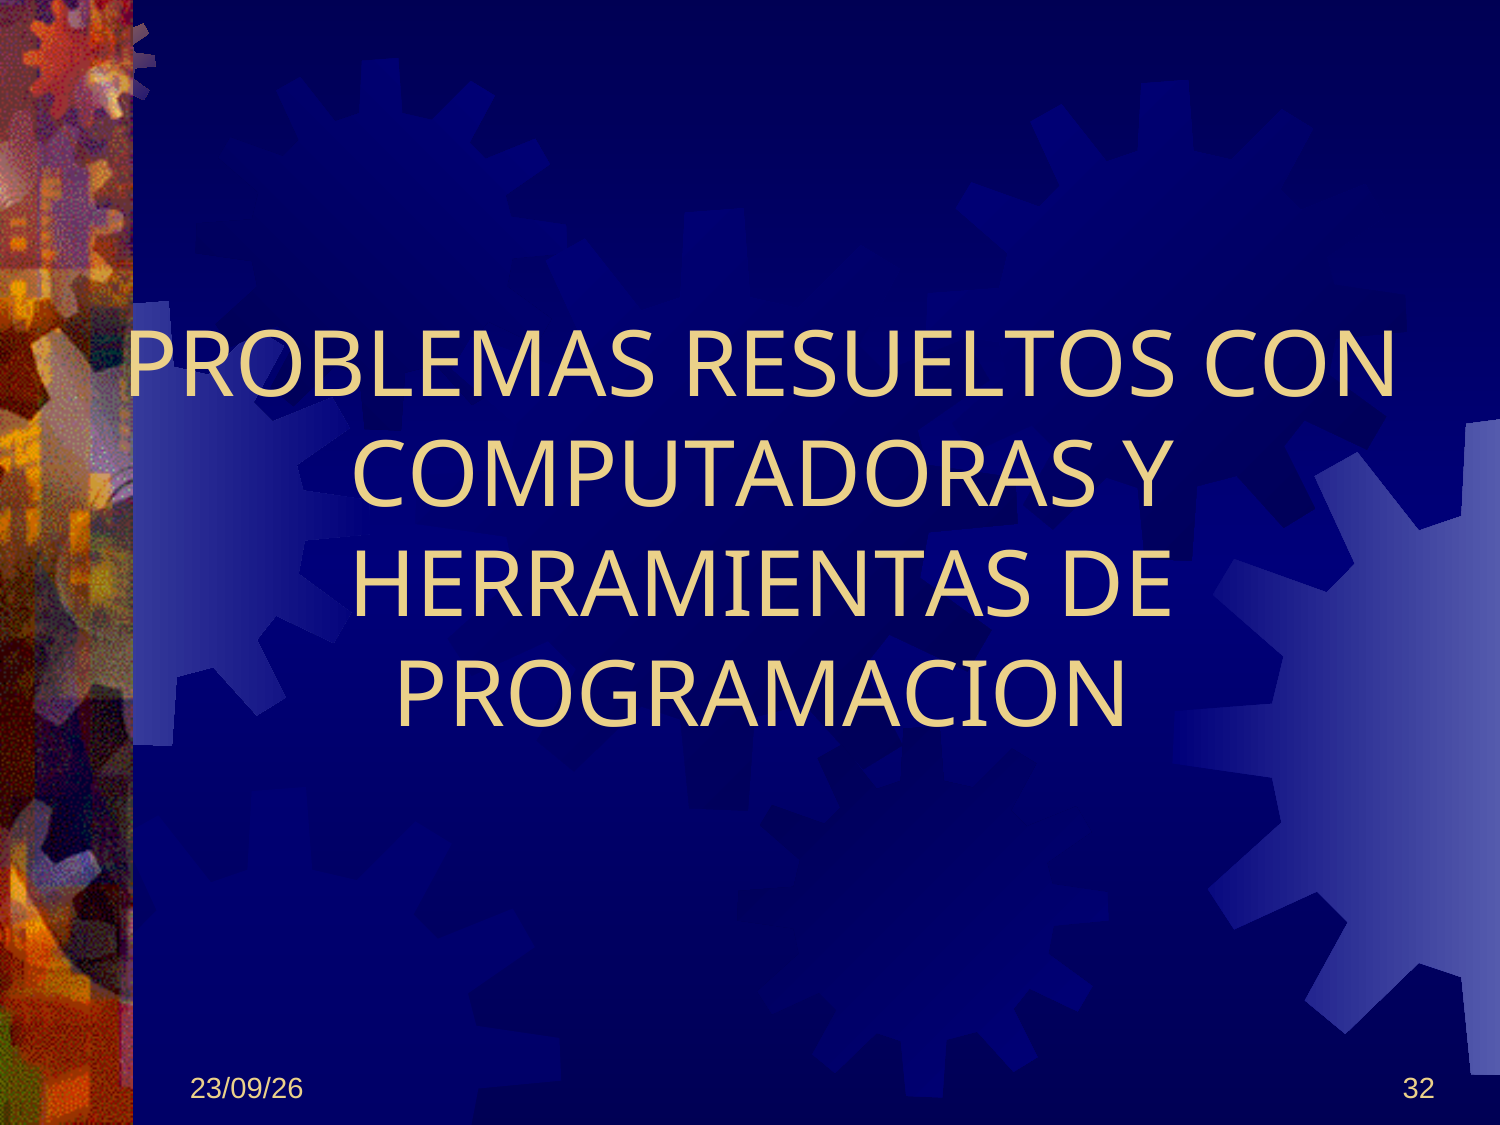

# PROBLEMAS RESUELTOS CON COMPUTADORAS Y HERRAMIENTAS DE PROGRAMACION